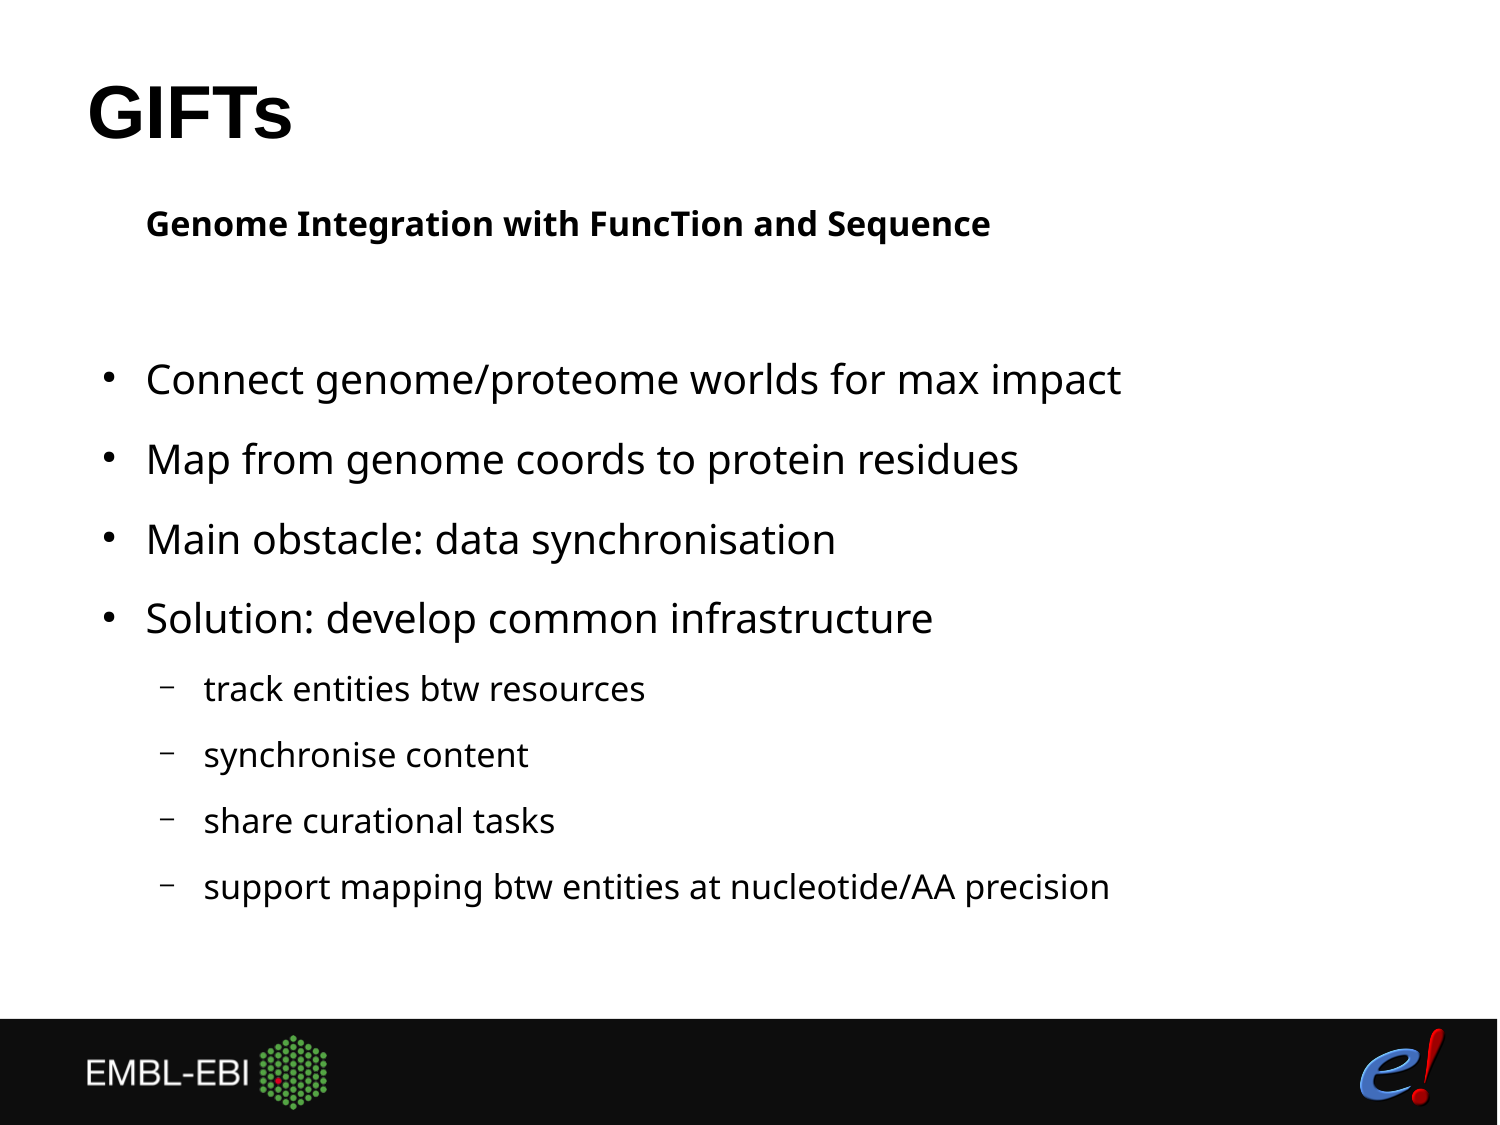

# GIFTs
Genome Integration with FuncTion and Sequence
Connect genome/proteome worlds for max impact
Map from genome coords to protein residues
Main obstacle: data synchronisation
Solution: develop common infrastructure
track entities btw resources
synchronise content
share curational tasks
support mapping btw entities at nucleotide/AA precision